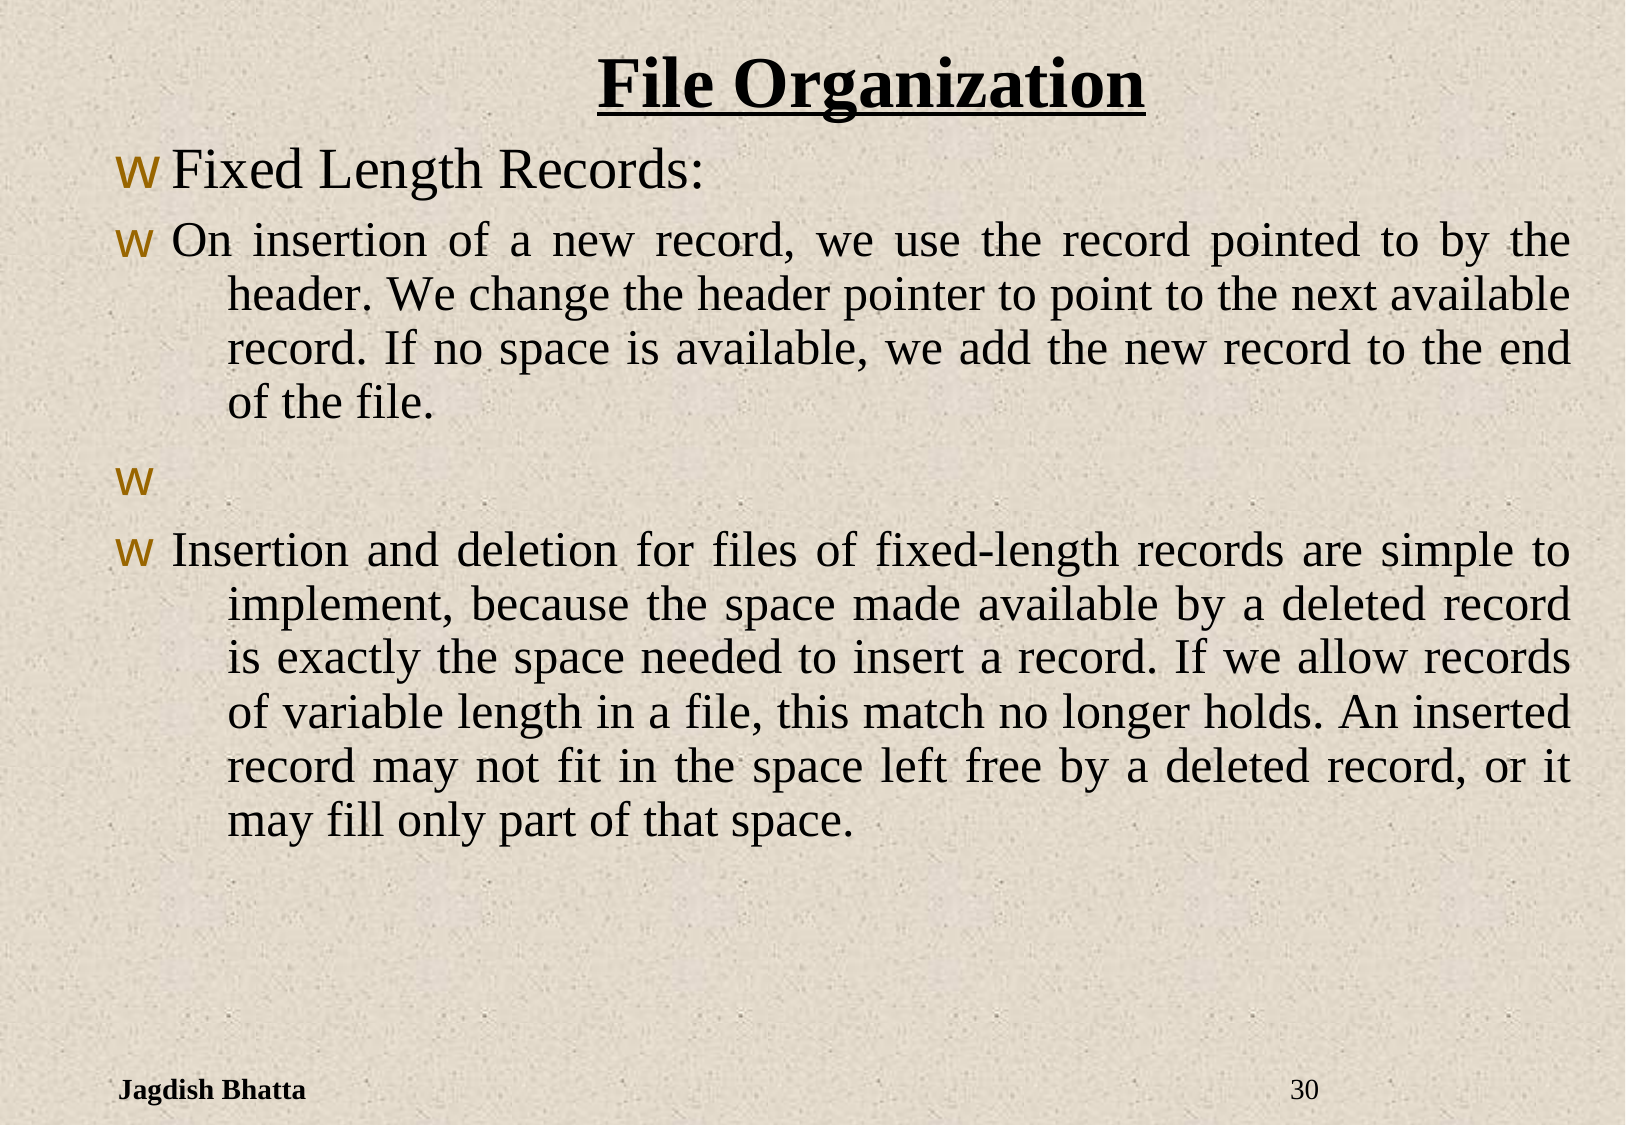

# File Organization
Fixed Length Records:
On insertion of a new record, we use the record pointed to by the header. We change the header pointer to point to the next available record. If no space is available, we add the new record to the end of the file.
Insertion and deletion for files of fixed-length records are simple to implement, because the space made available by a deleted record is exactly the space needed to insert a record. If we allow records of variable length in a file, this match no longer holds. An inserted record may not fit in the space left free by a deleted record, or it may fill only part of that space.
Jagdish Bhatta
29